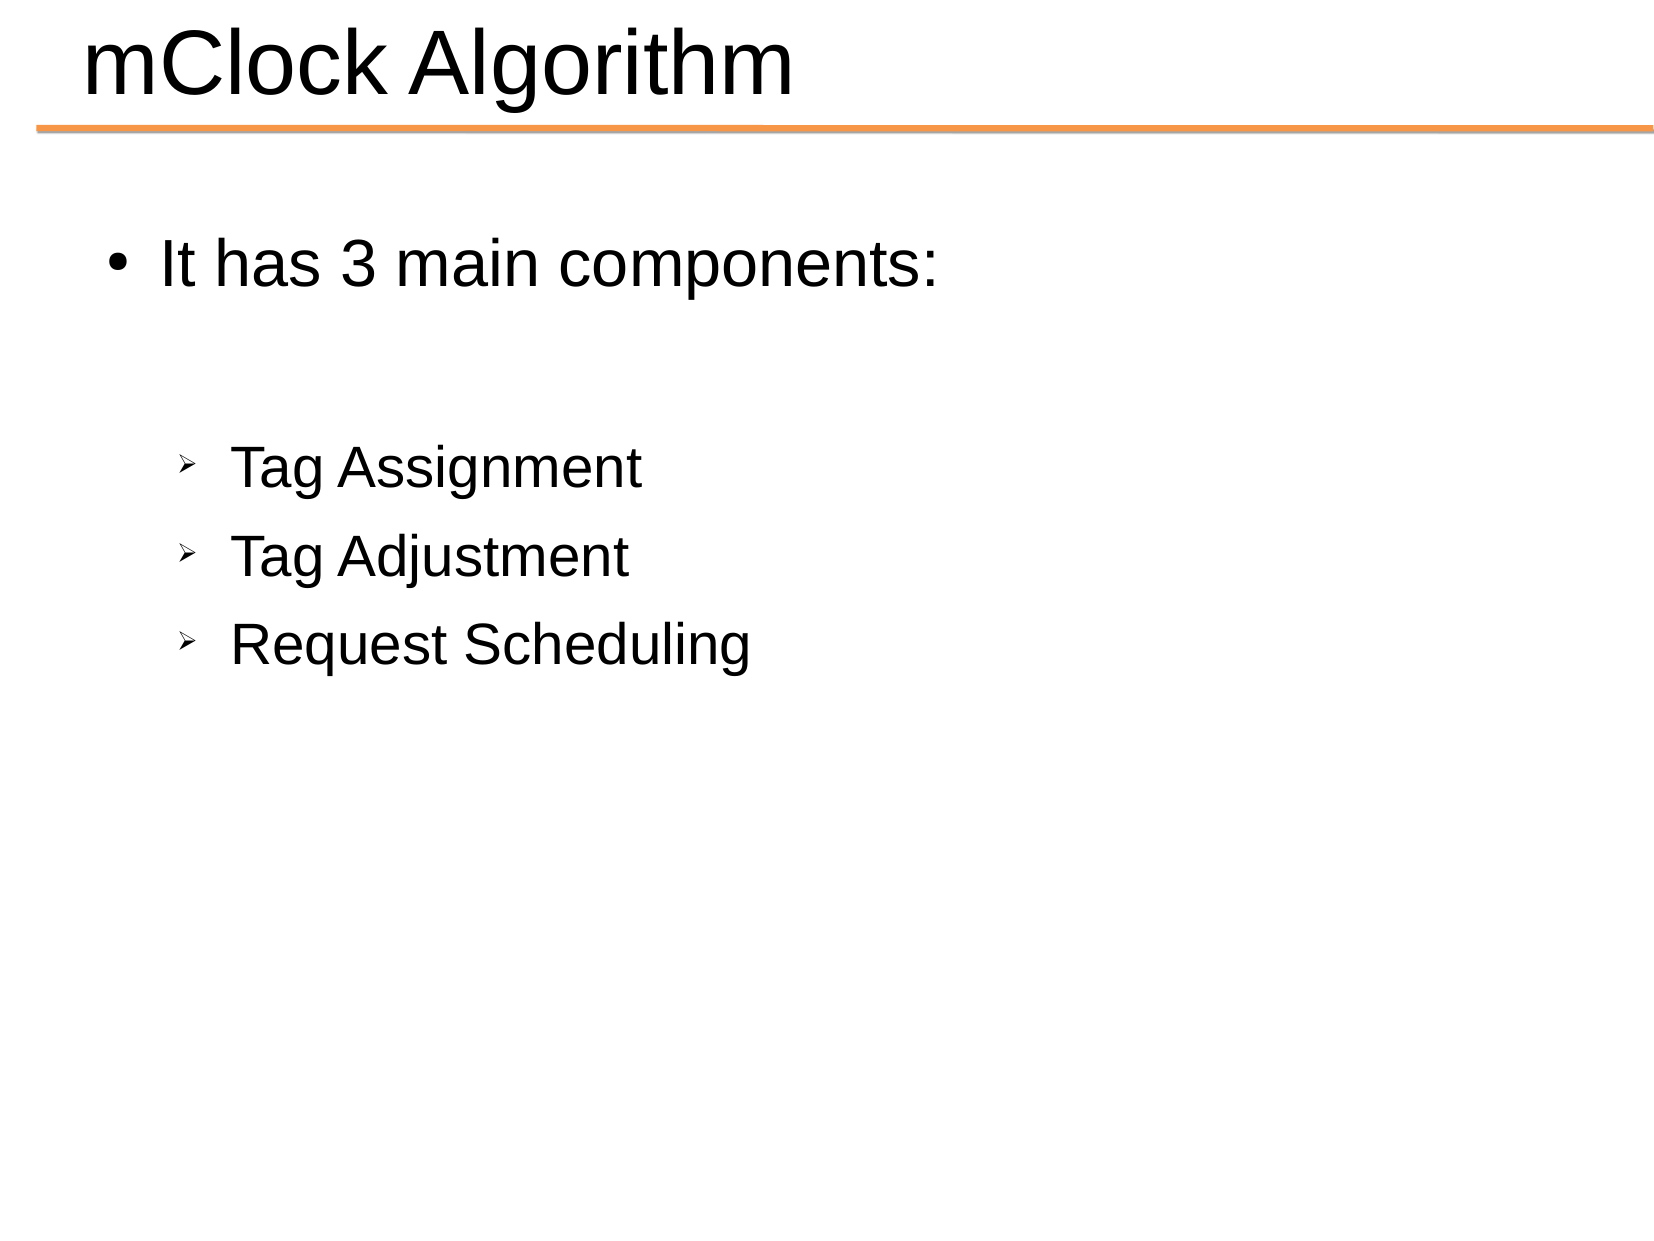

# mClock Algorithm
It has 3 main components:
Tag Assignment
Tag Adjustment
Request Scheduling